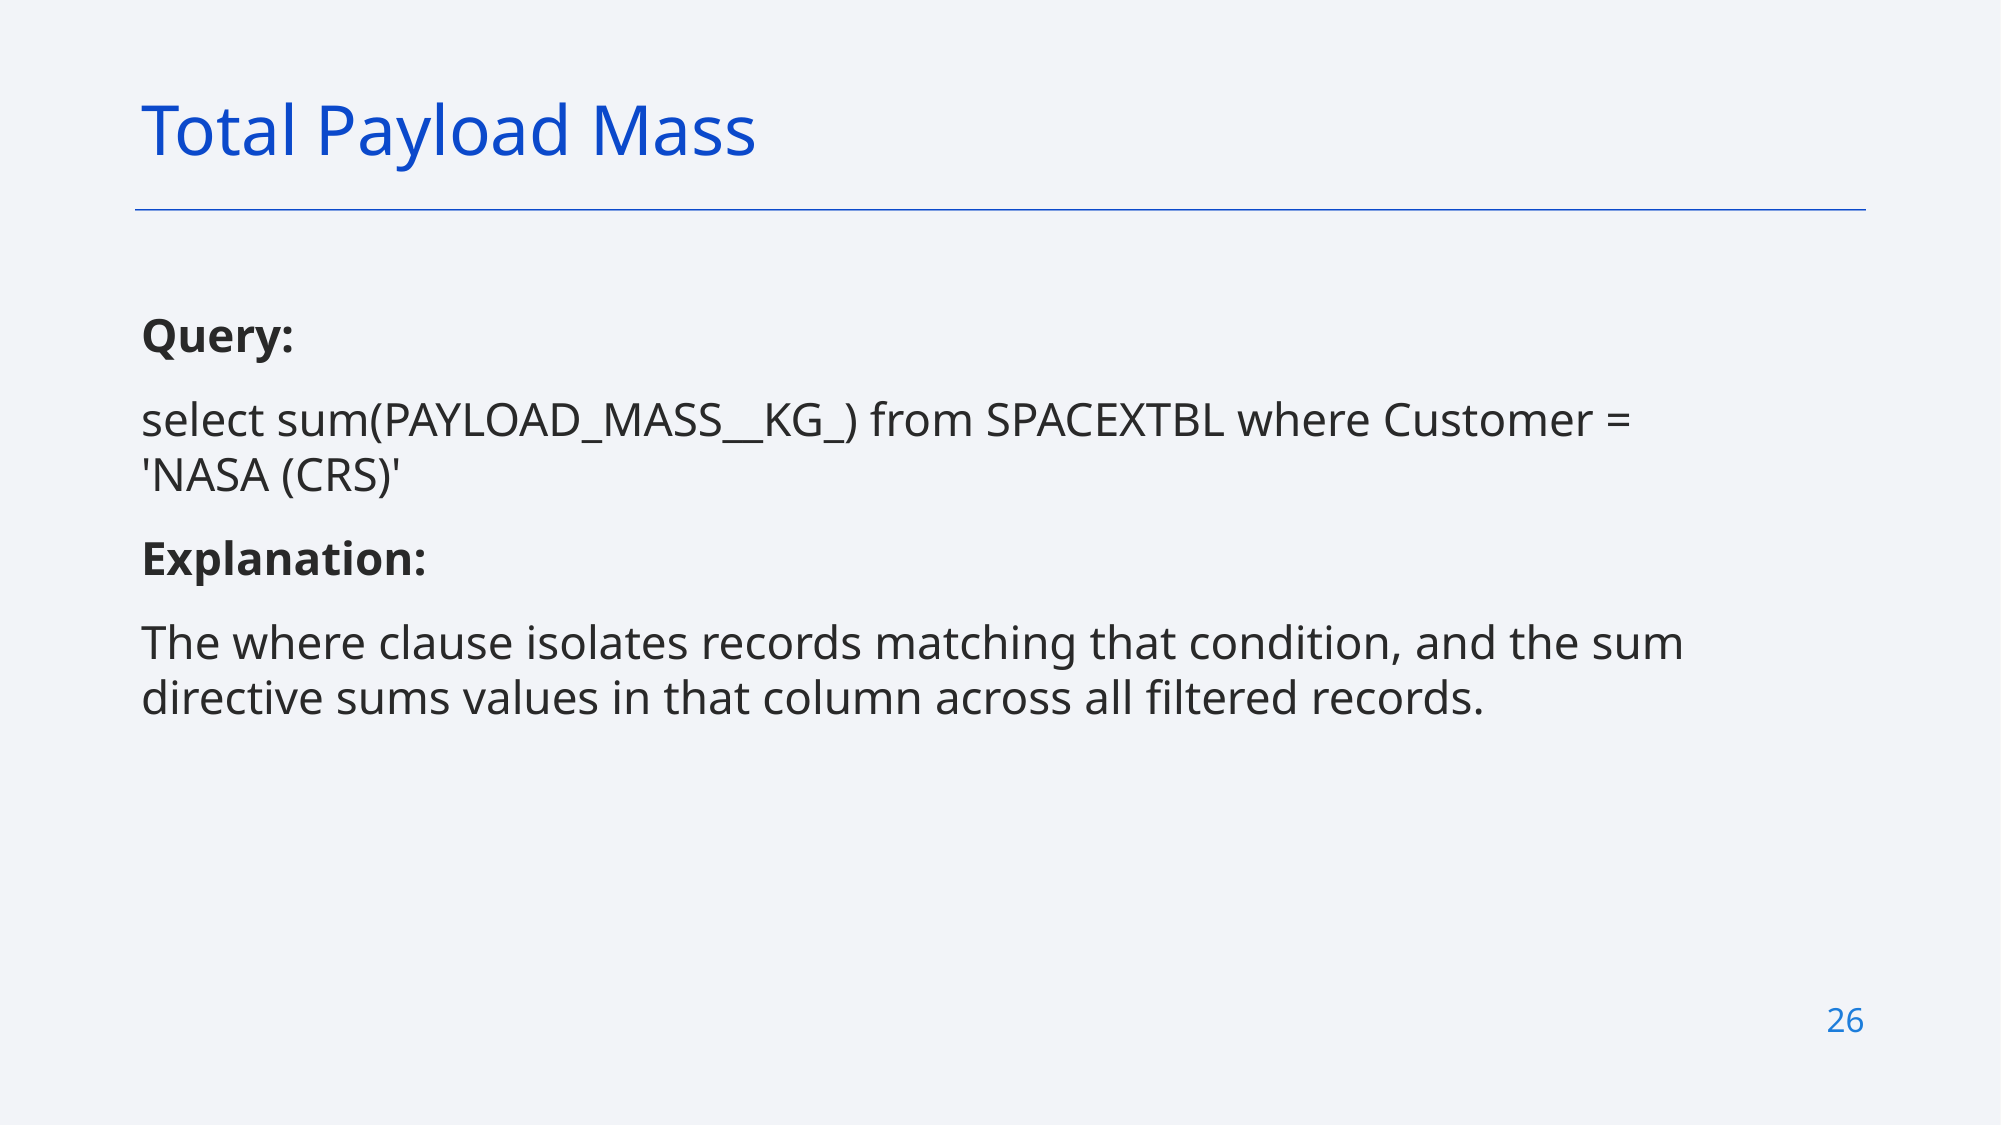

Total Payload Mass
# Query:
select sum(PAYLOAD_MASS__KG_) from SPACEXTBL where Customer = 'NASA (CRS)'
Explanation:
The where clause isolates records matching that condition, and the sum directive sums values in that column across all filtered records.
26